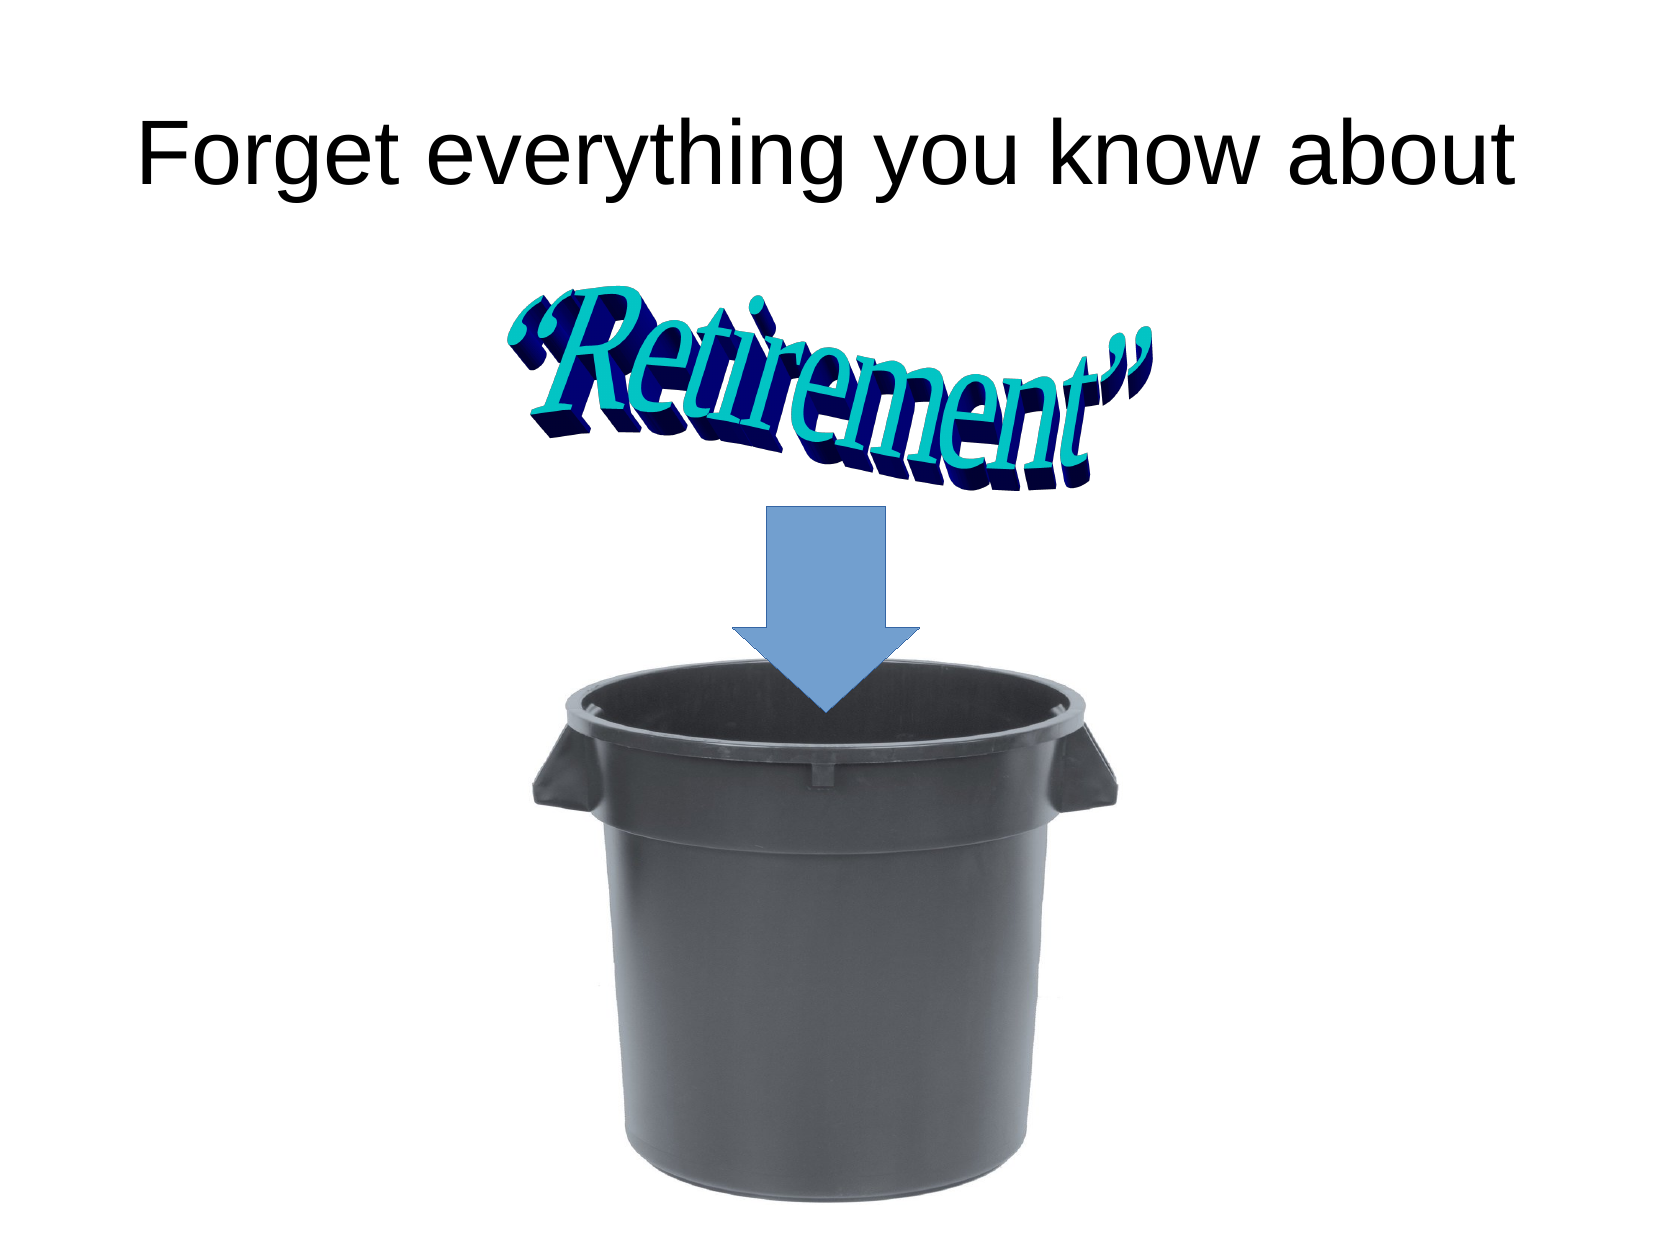

# Forget everything you know about
“Retirement”